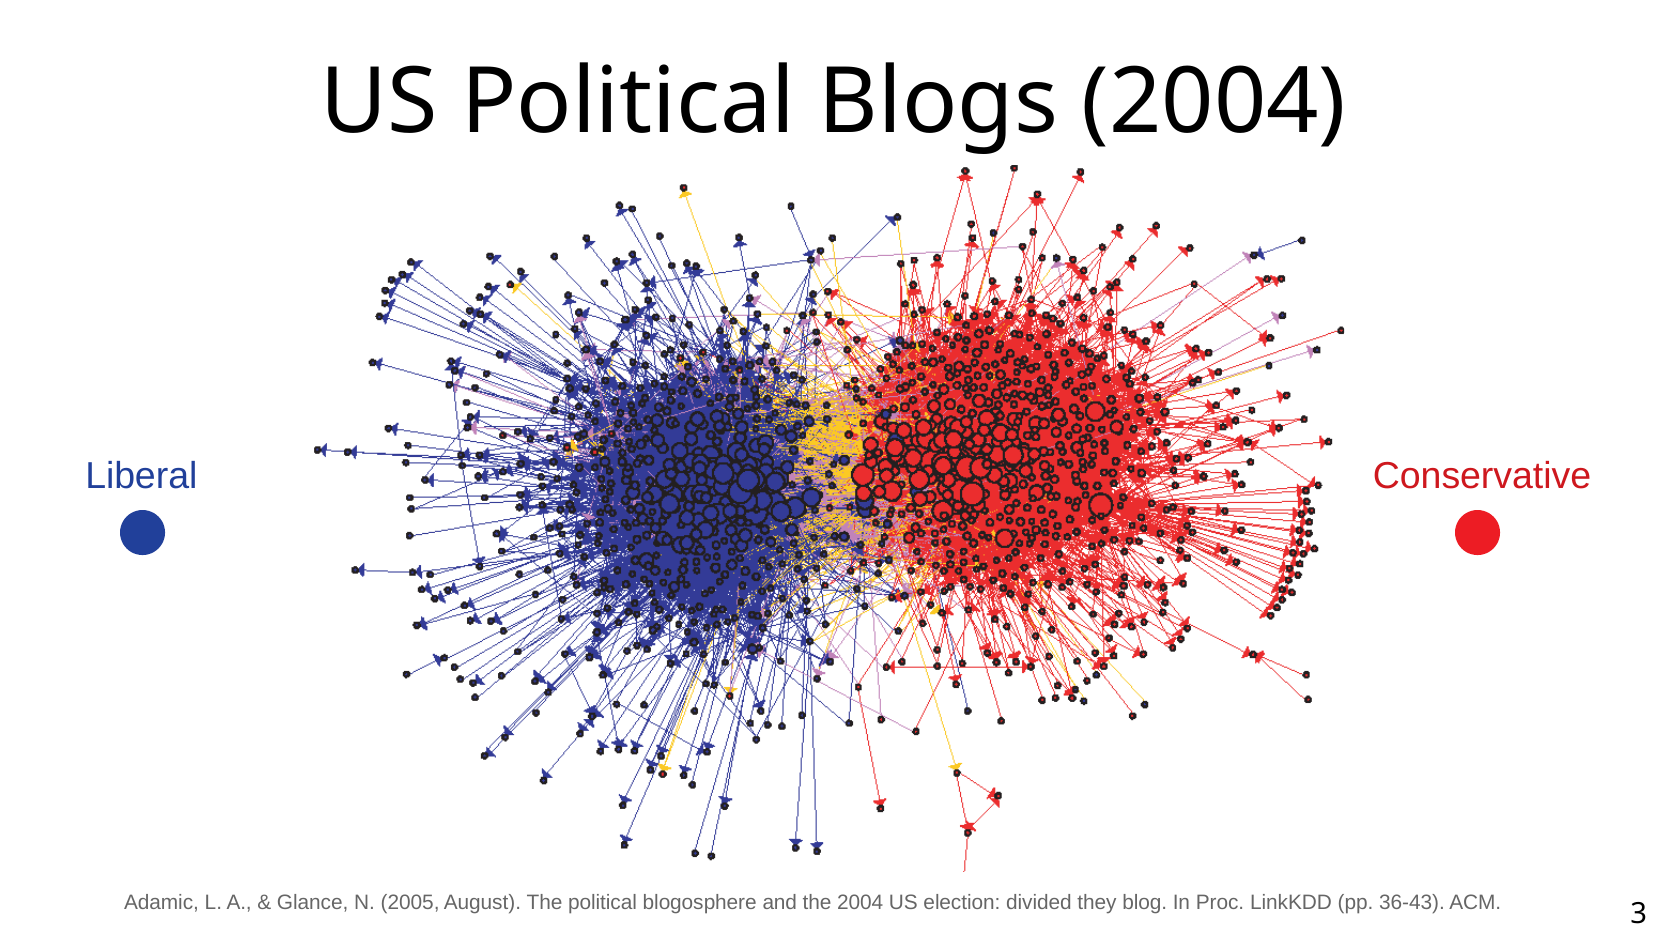

# US Political Blogs (2004)
Liberal
Conservative
Adamic, L. A., & Glance, N. (2005, August). The political blogosphere and the 2004 US election: divided they blog. In Proc. LinkKDD (pp. 36-43). ACM.
3